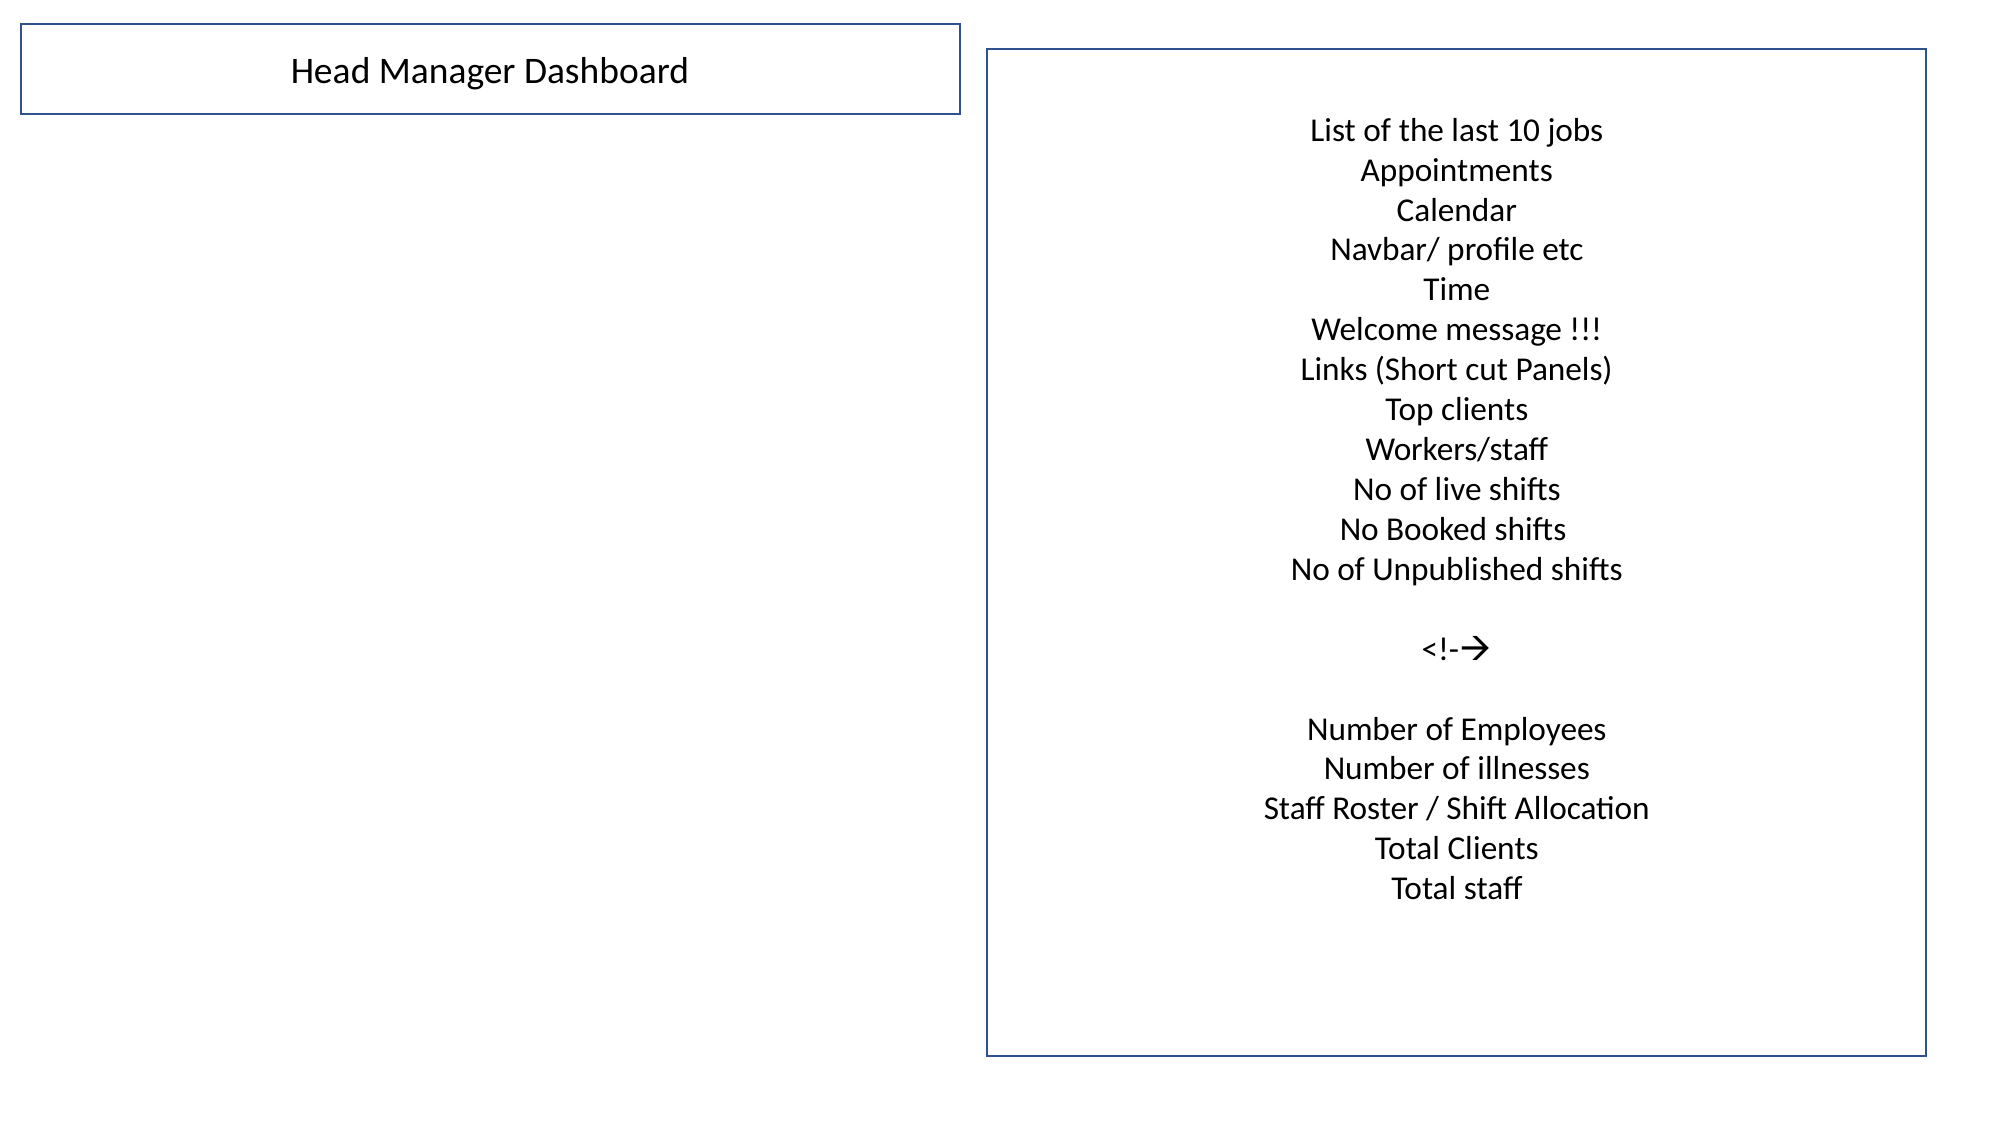

Head Manager Dashboard
List of the last 10 jobs
Appointments
Calendar
Navbar/ profile etc
Time
Welcome message !!!
Links (Short cut Panels)
Top clients
Workers/staff
No of live shifts
No Booked shifts
No of Unpublished shifts
<!-
Number of Employees
Number of illnesses
Staff Roster / Shift Allocation
Total Clients
Total staff